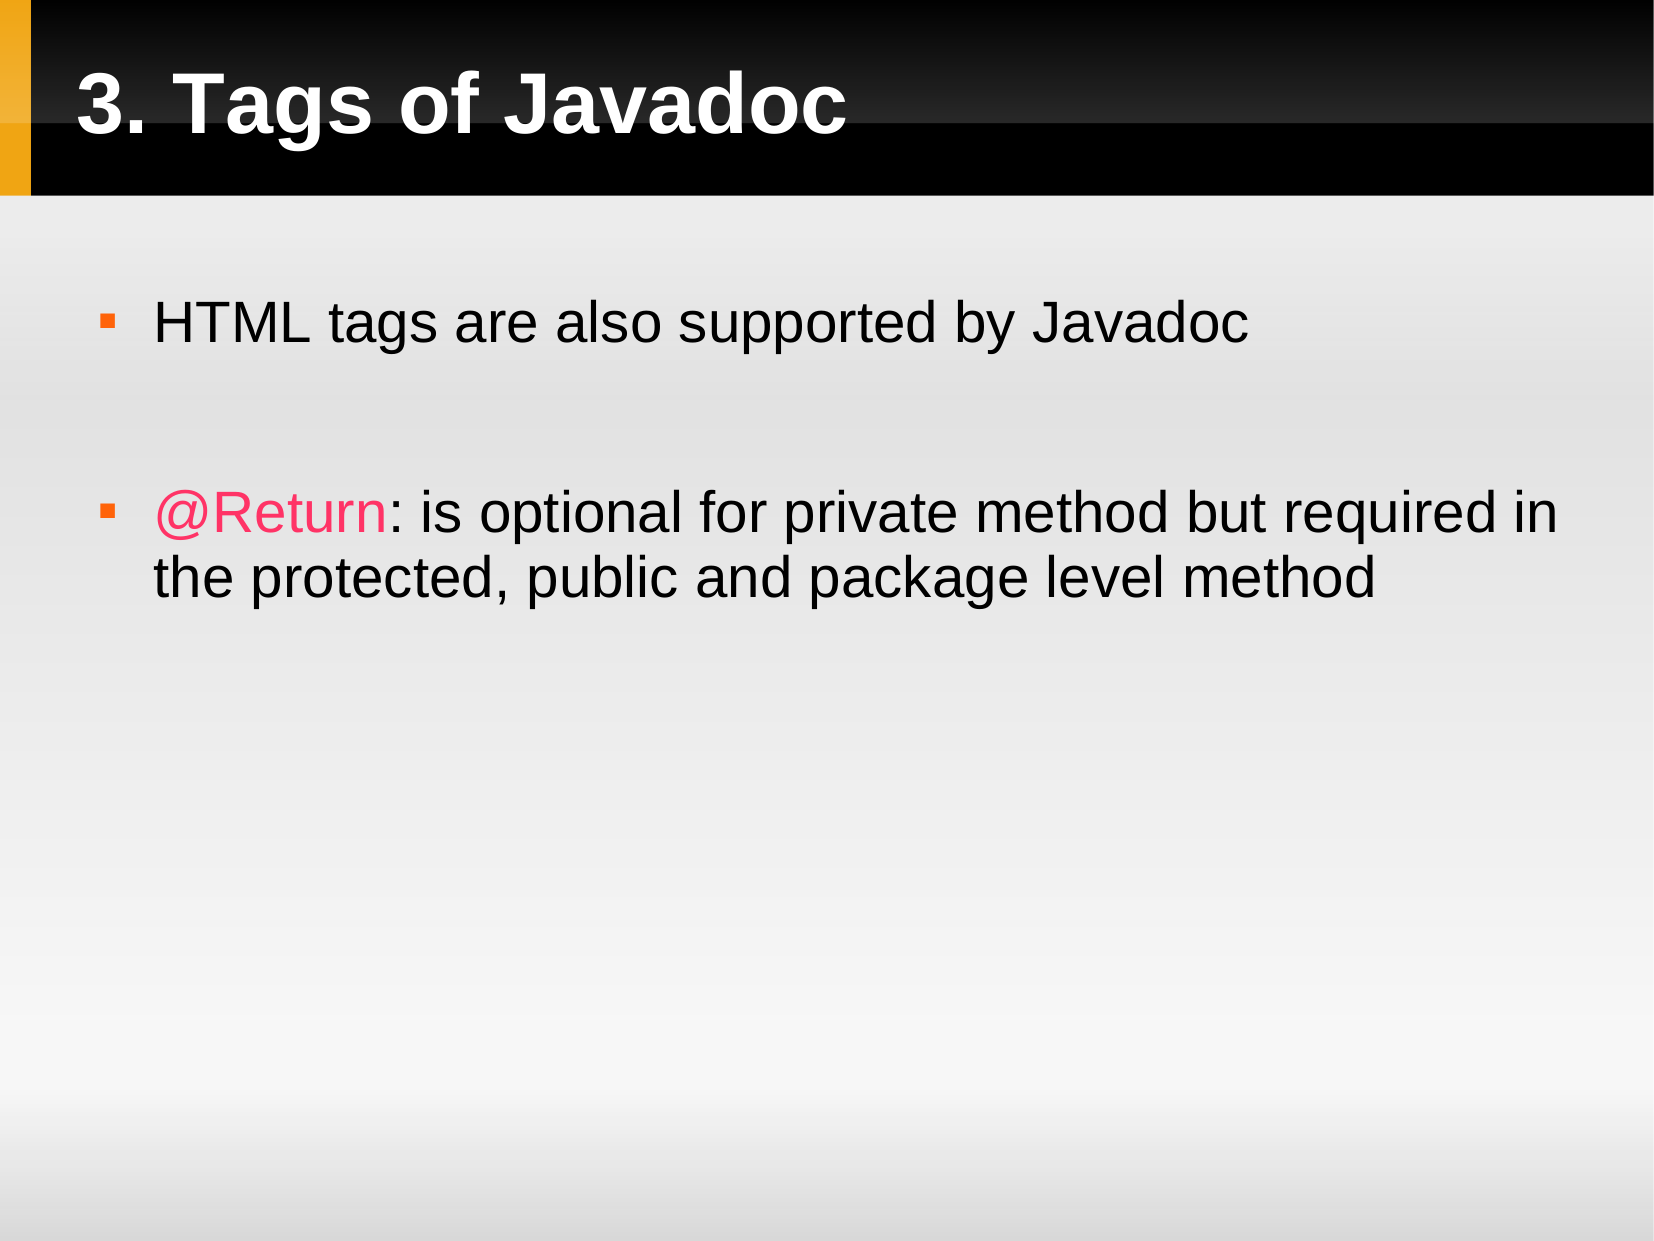

# 3. Tags of Javadoc
HTML tags are also supported by Javadoc
@Return: is optional for private method but required in the protected, public and package level method